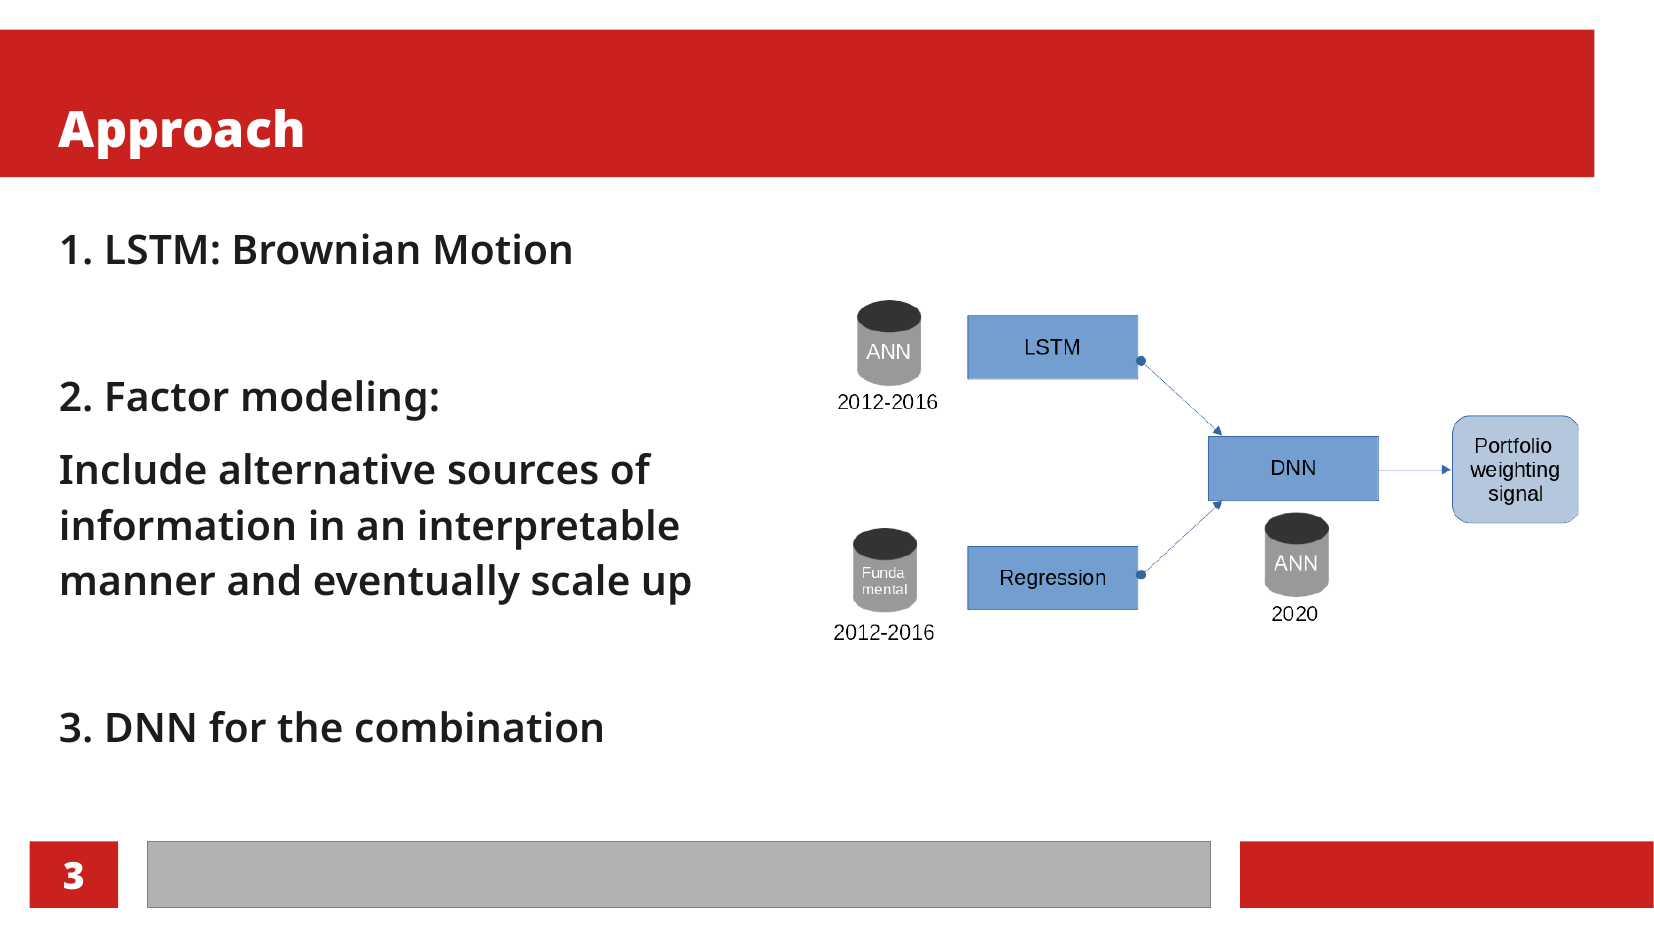

# Approach
1. LSTM: Brownian Motion
2. Factor modeling:
Include alternative sources of information in an interpretable manner and eventually scale up
3. DNN for the combination
3